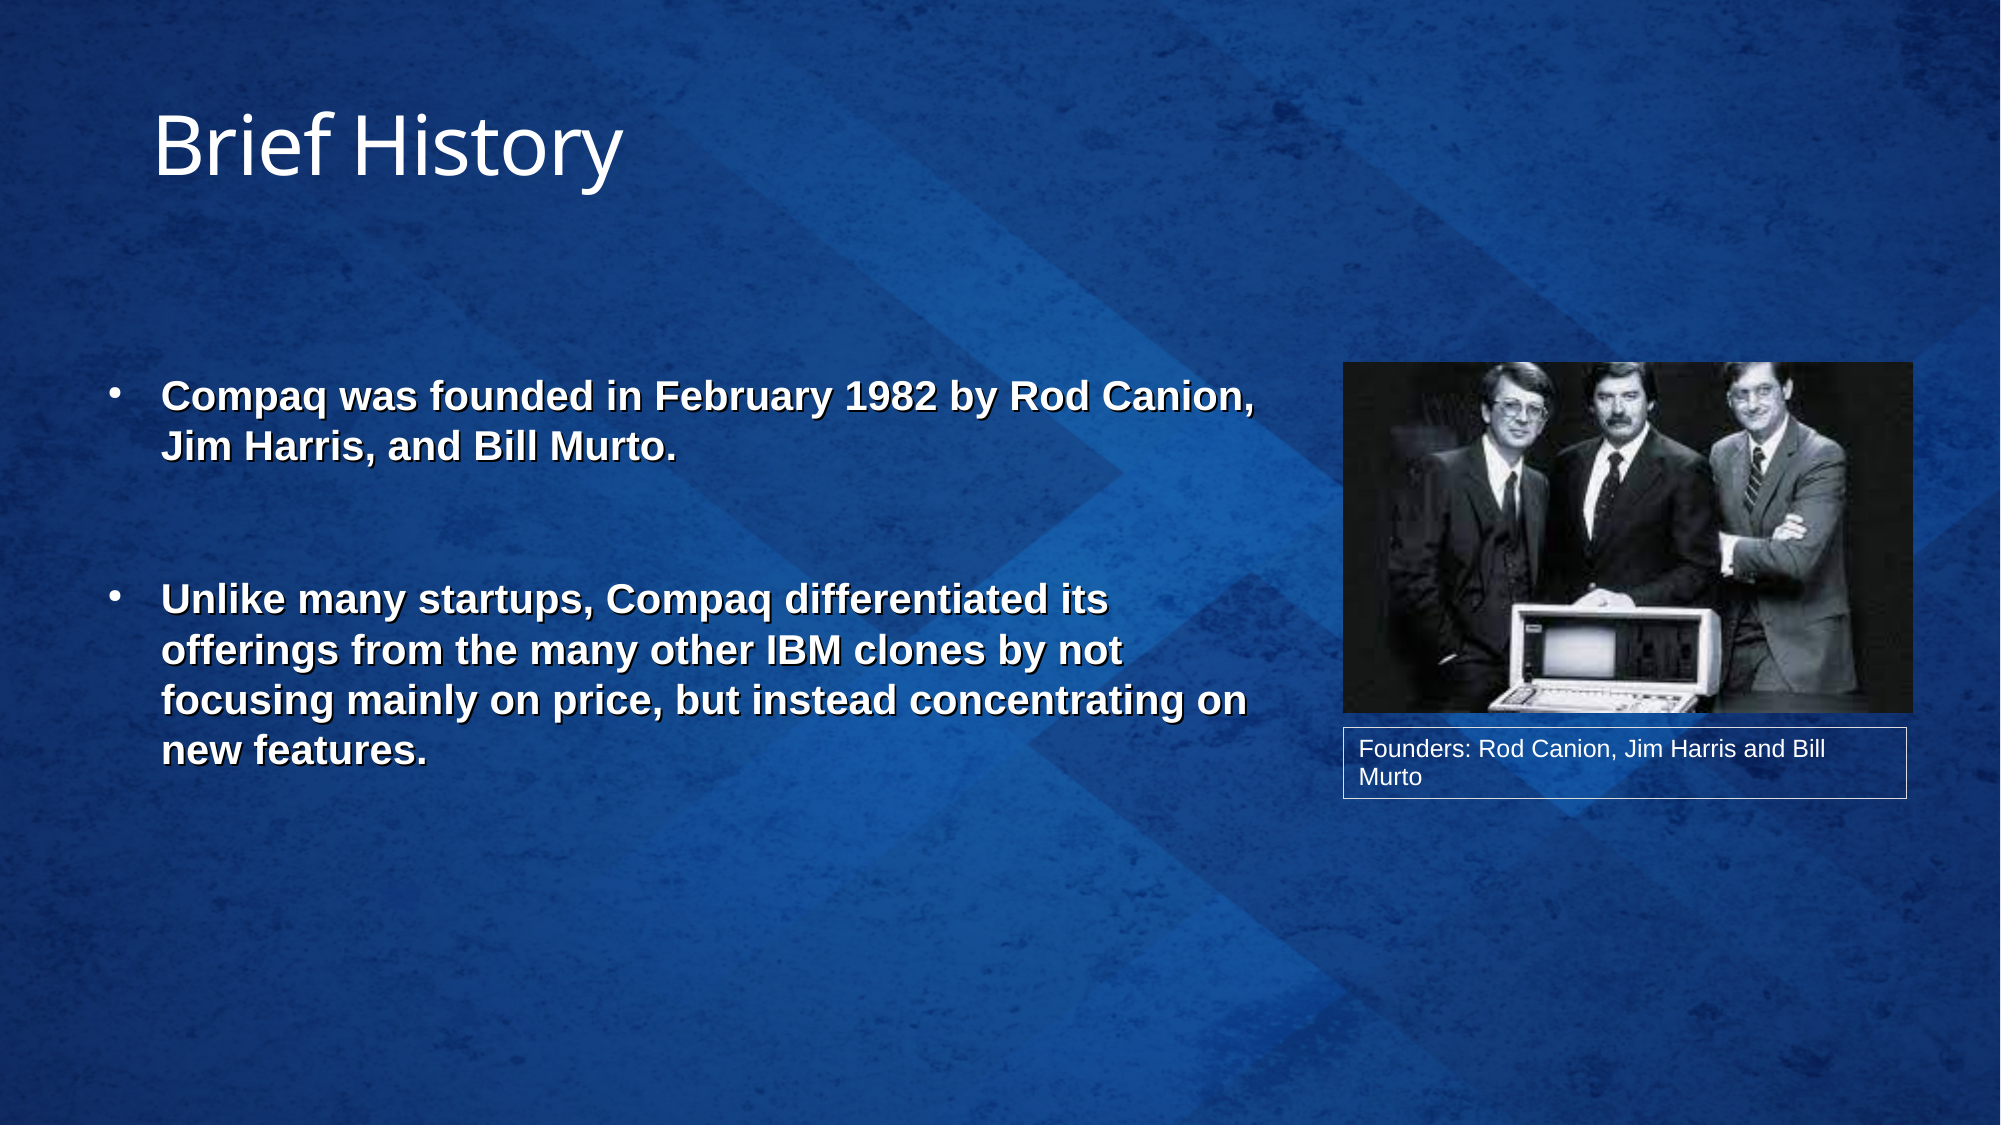

# Brief History
Compaq was founded in February 1982 by Rod Canion, Jim Harris, and Bill Murto.
Unlike many startups, Compaq differentiated its offerings from the many other IBM clones by not focusing mainly on price, but instead concentrating on new features.
Founders: Rod Canion, Jim Harris and Bill Murto